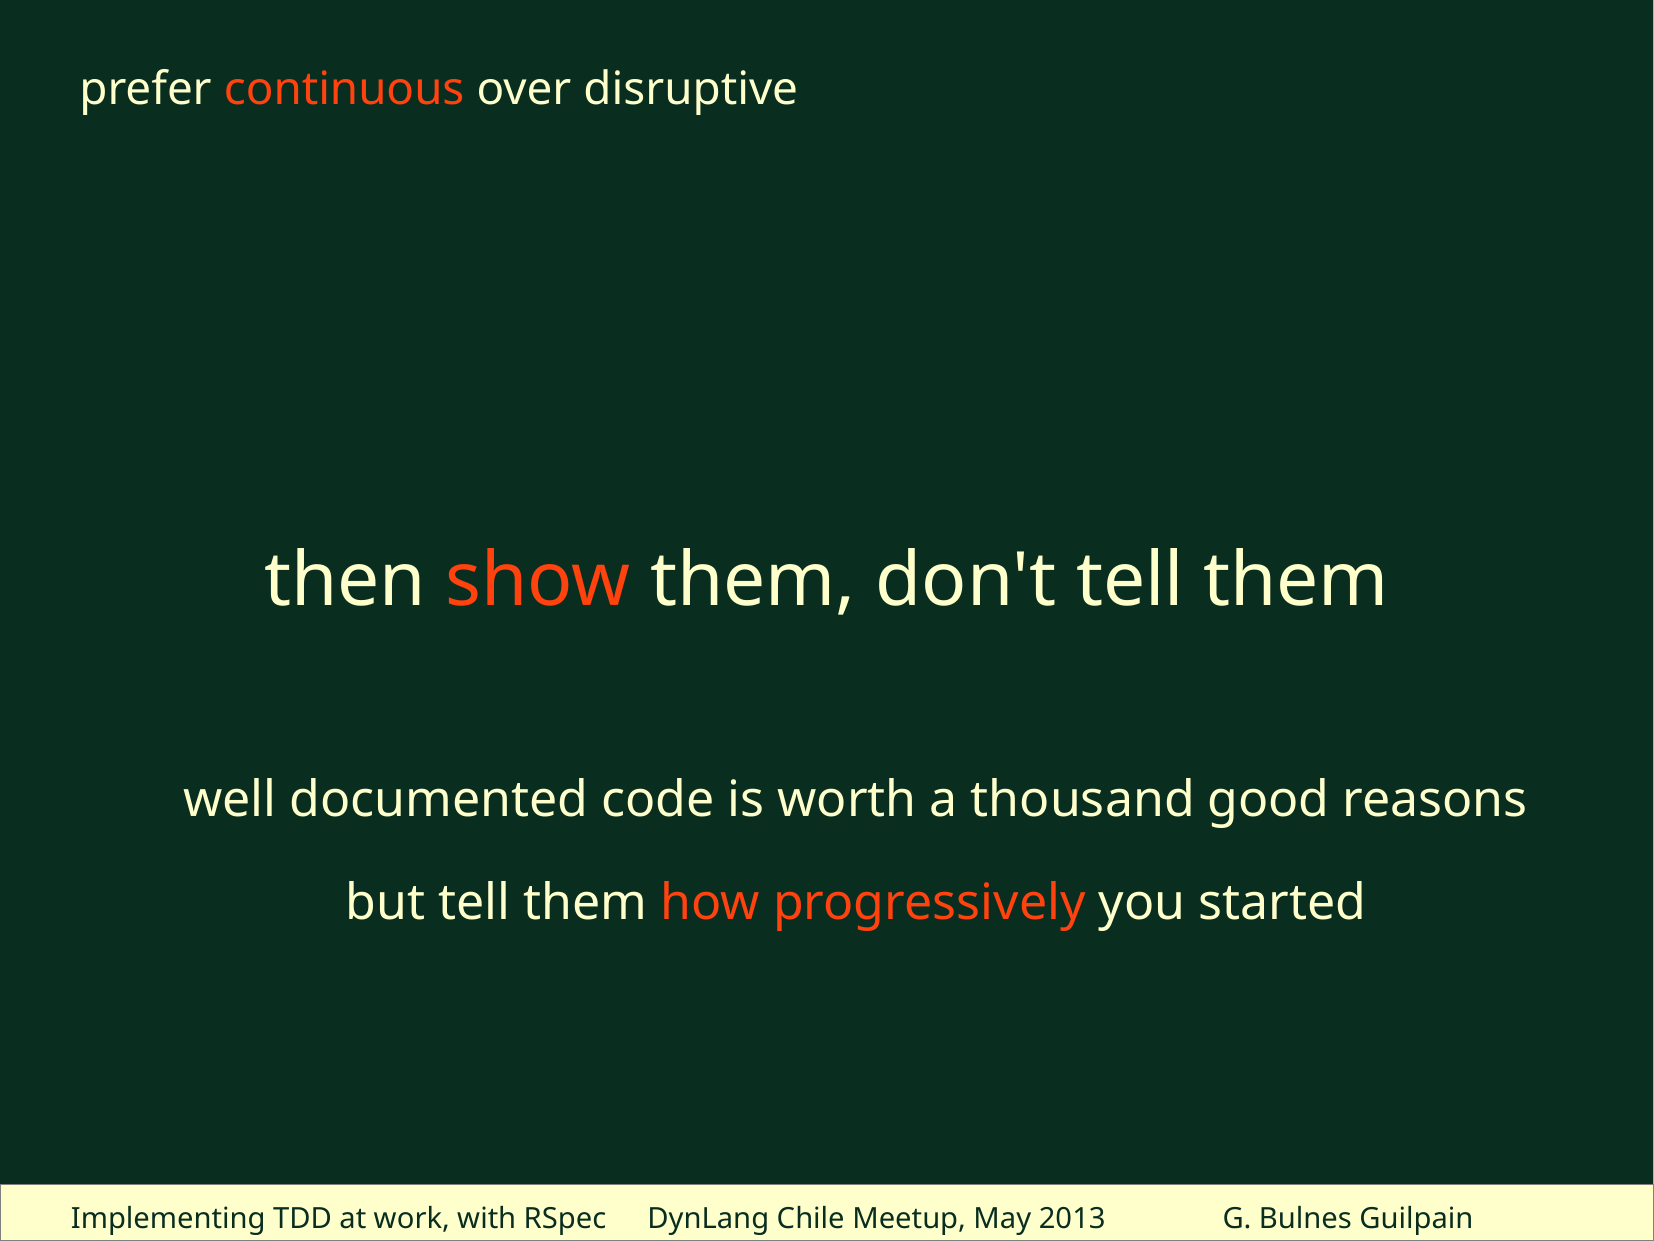

prefer continuous over disruptive
# then show them, don't tell them
well documented code is worth a thousand good reasons
but tell them how progressively you started
Implementing TDD at work, with RSpec
DynLang Chile Meetup, May 2013
G. Bulnes Guilpain